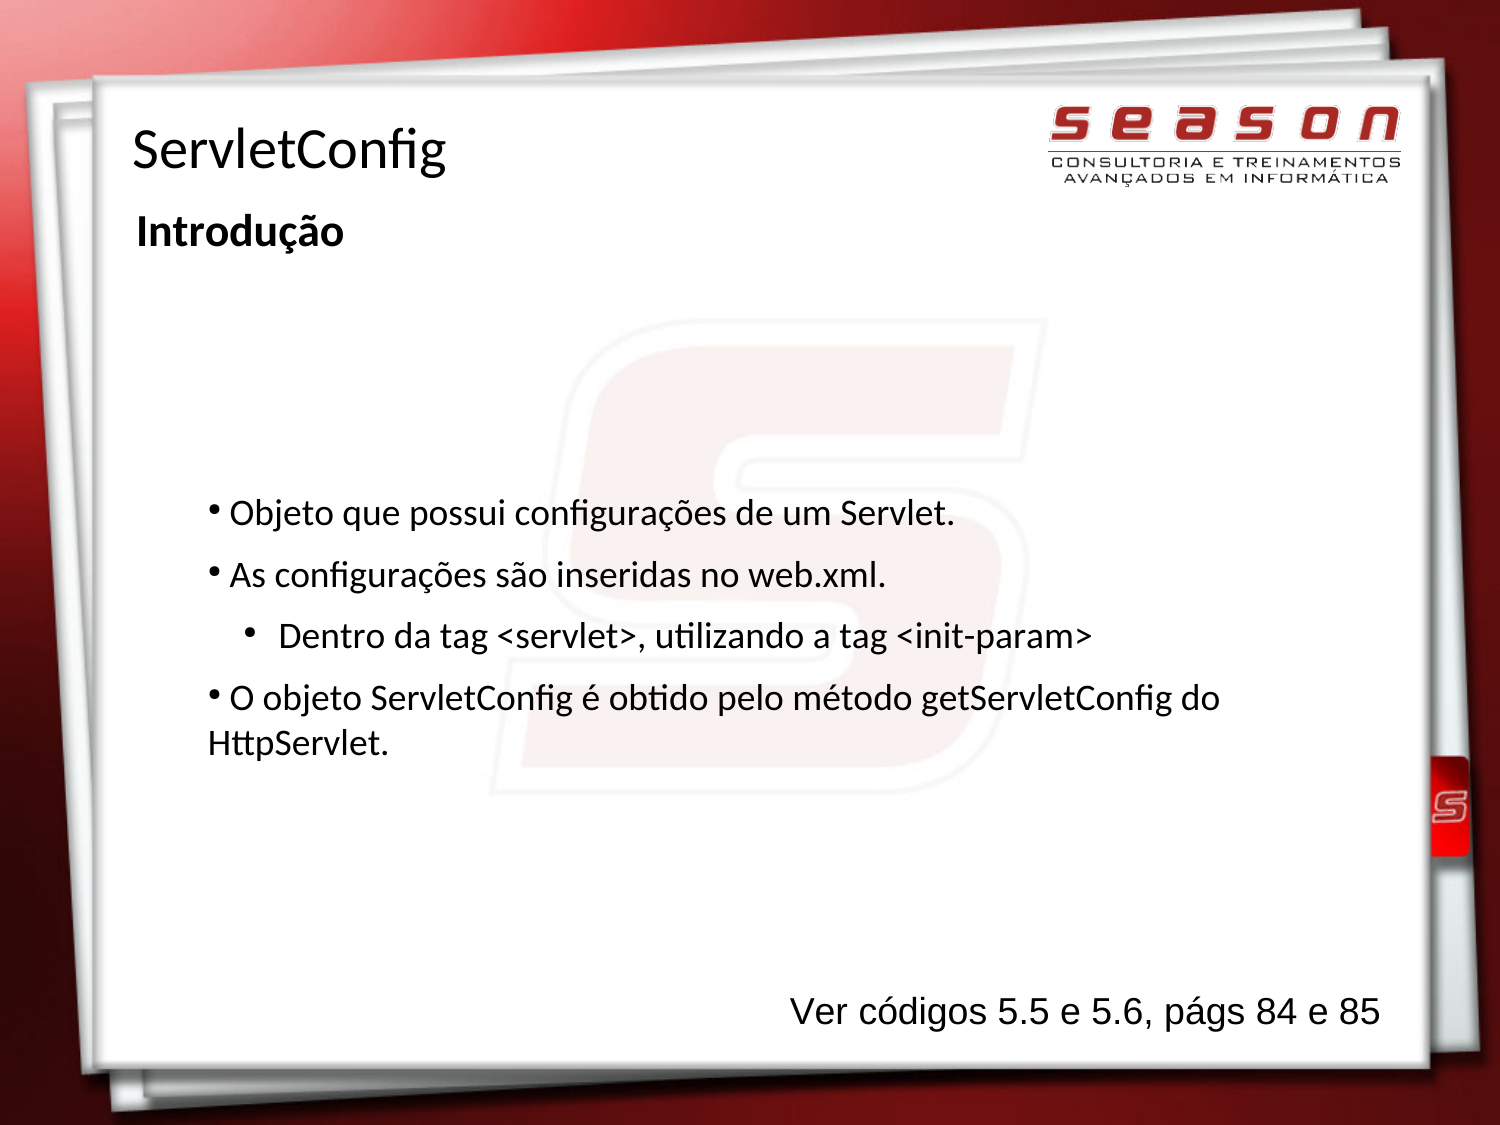

# ServletConfig
Introdução
 Objeto que possui configurações de um Servlet.
 As configurações são inseridas no web.xml.
Dentro da tag <servlet>, utilizando a tag <init-param>
 O objeto ServletConfig é obtido pelo método getServletConfig do HttpServlet.
Ver códigos 5.5 e 5.6, págs 84 e 85